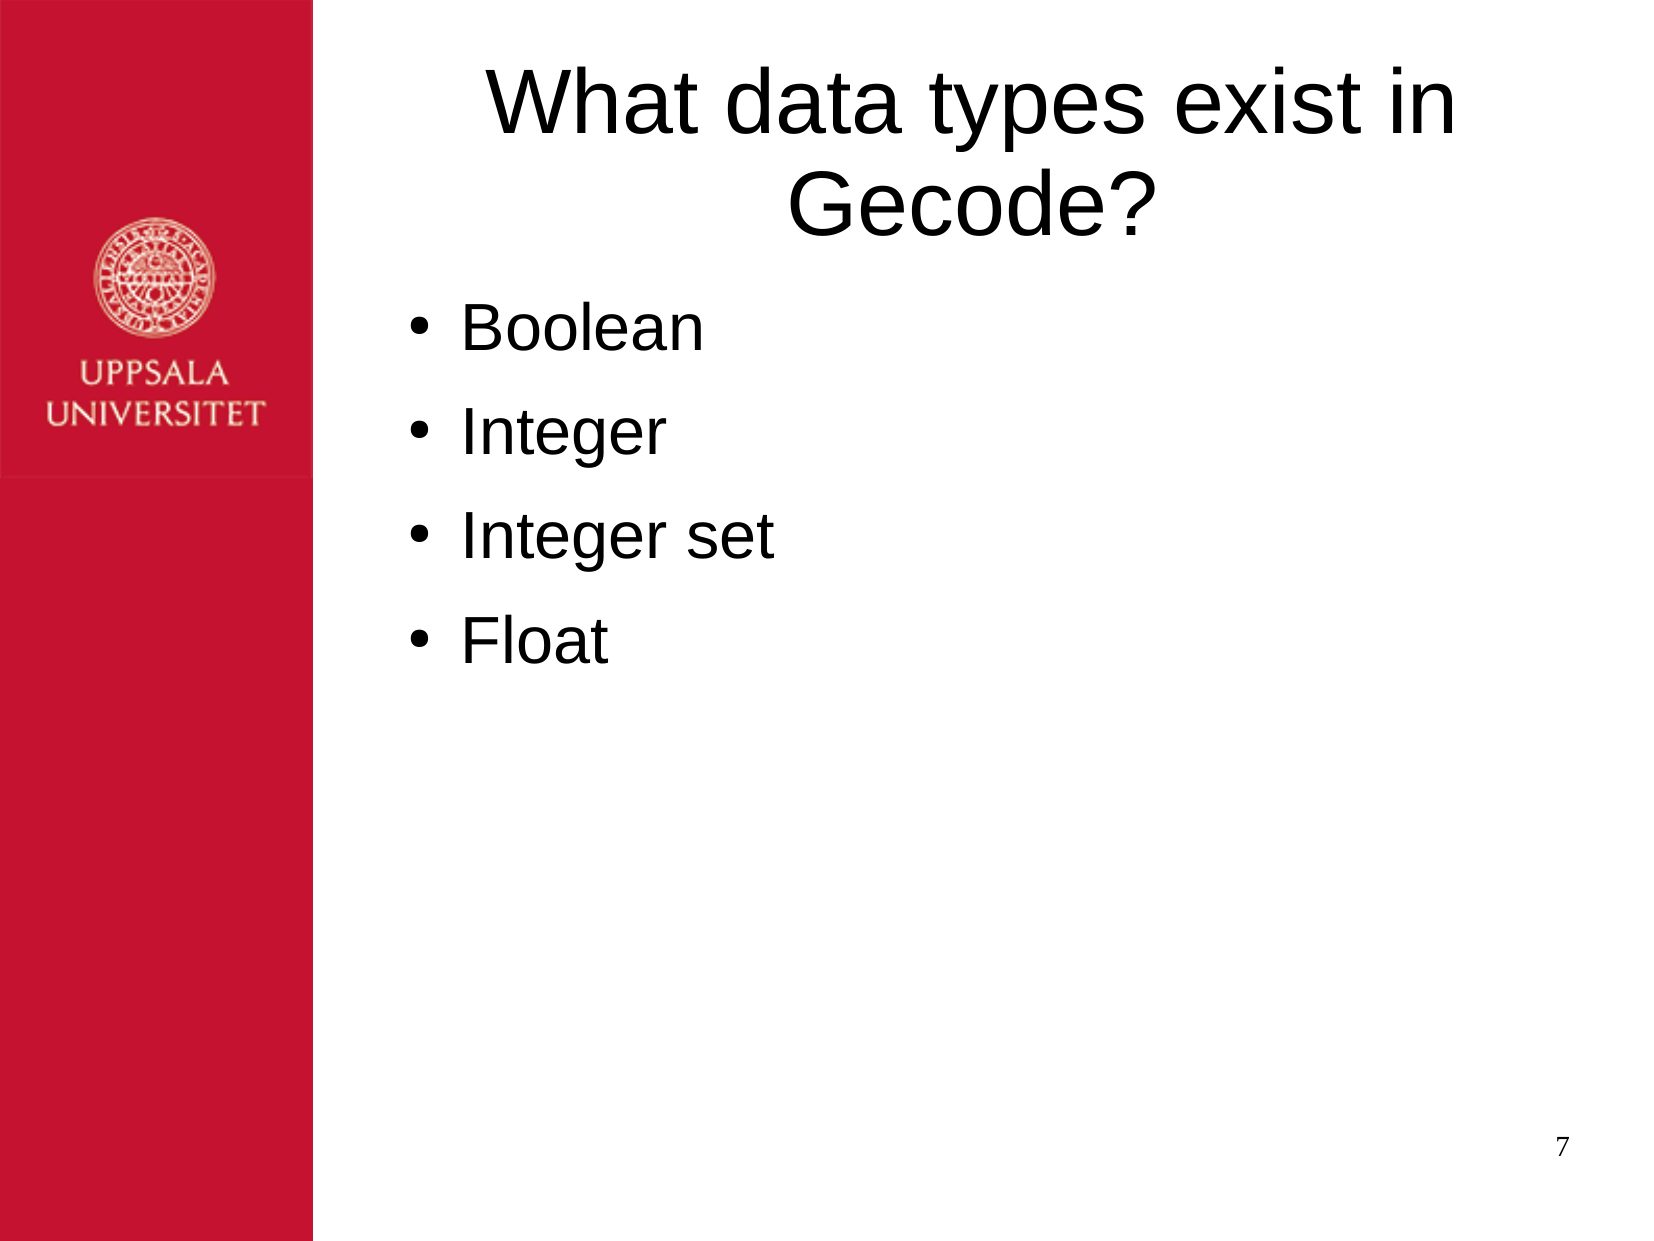

# What data types exist in Gecode?
Boolean
Integer
Integer set
Float
7